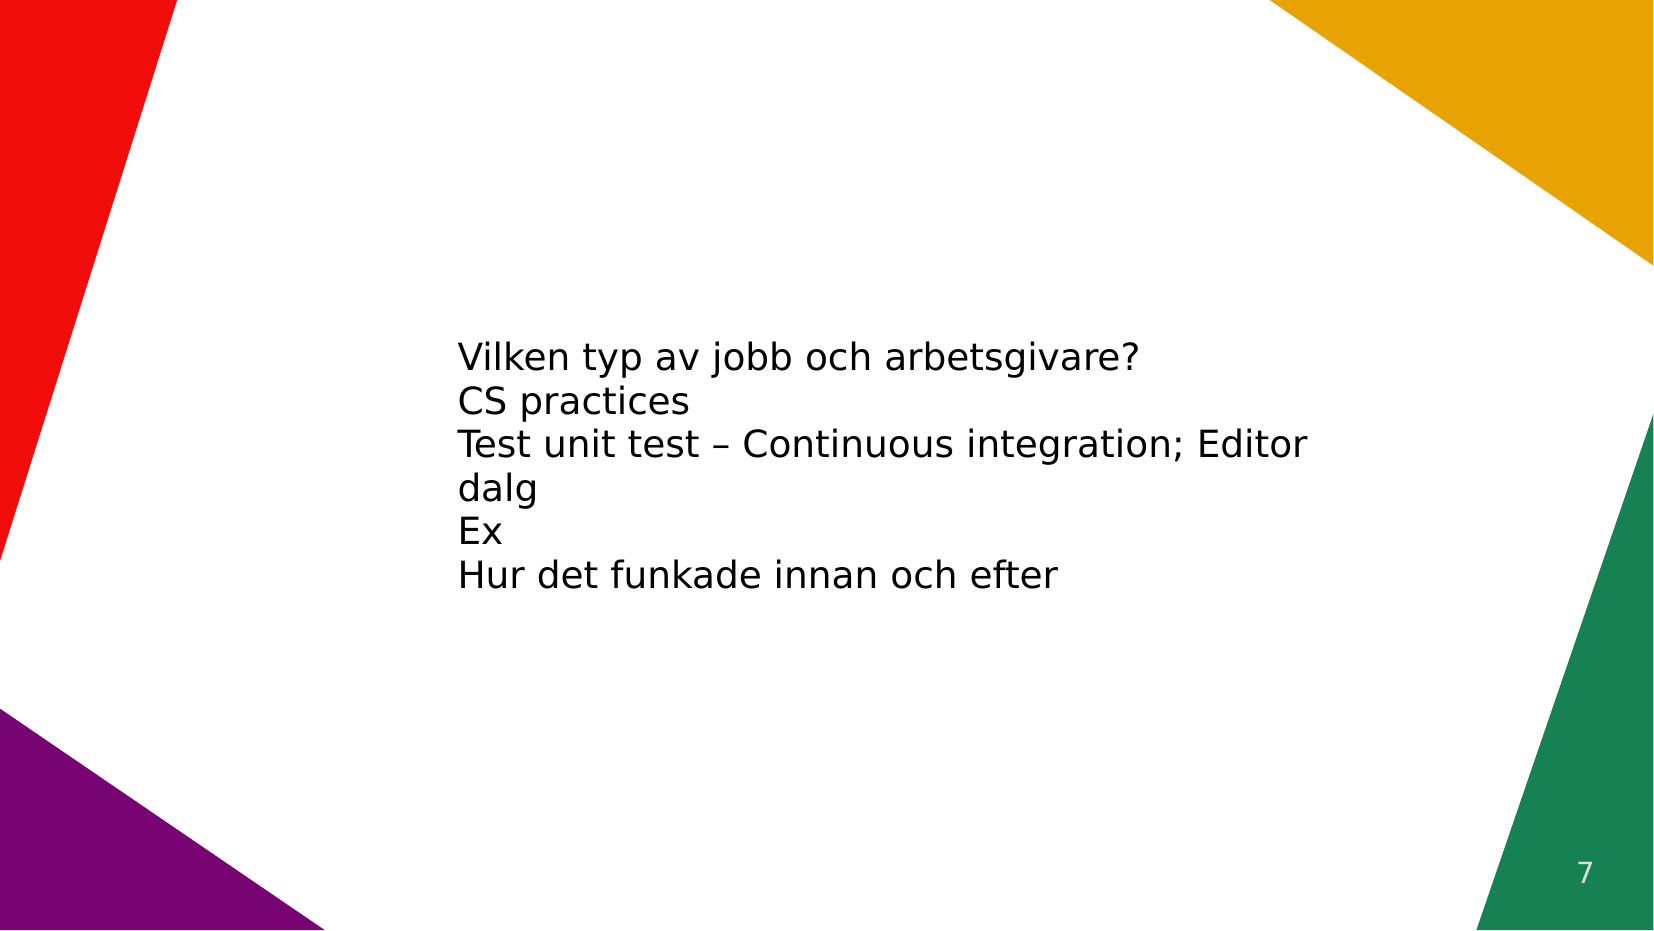

#
Vilken typ av jobb och arbetsgivare?
CS practices
Test unit test – Continuous integration; Editor
dalg
Ex
Hur det funkade innan och efter
7